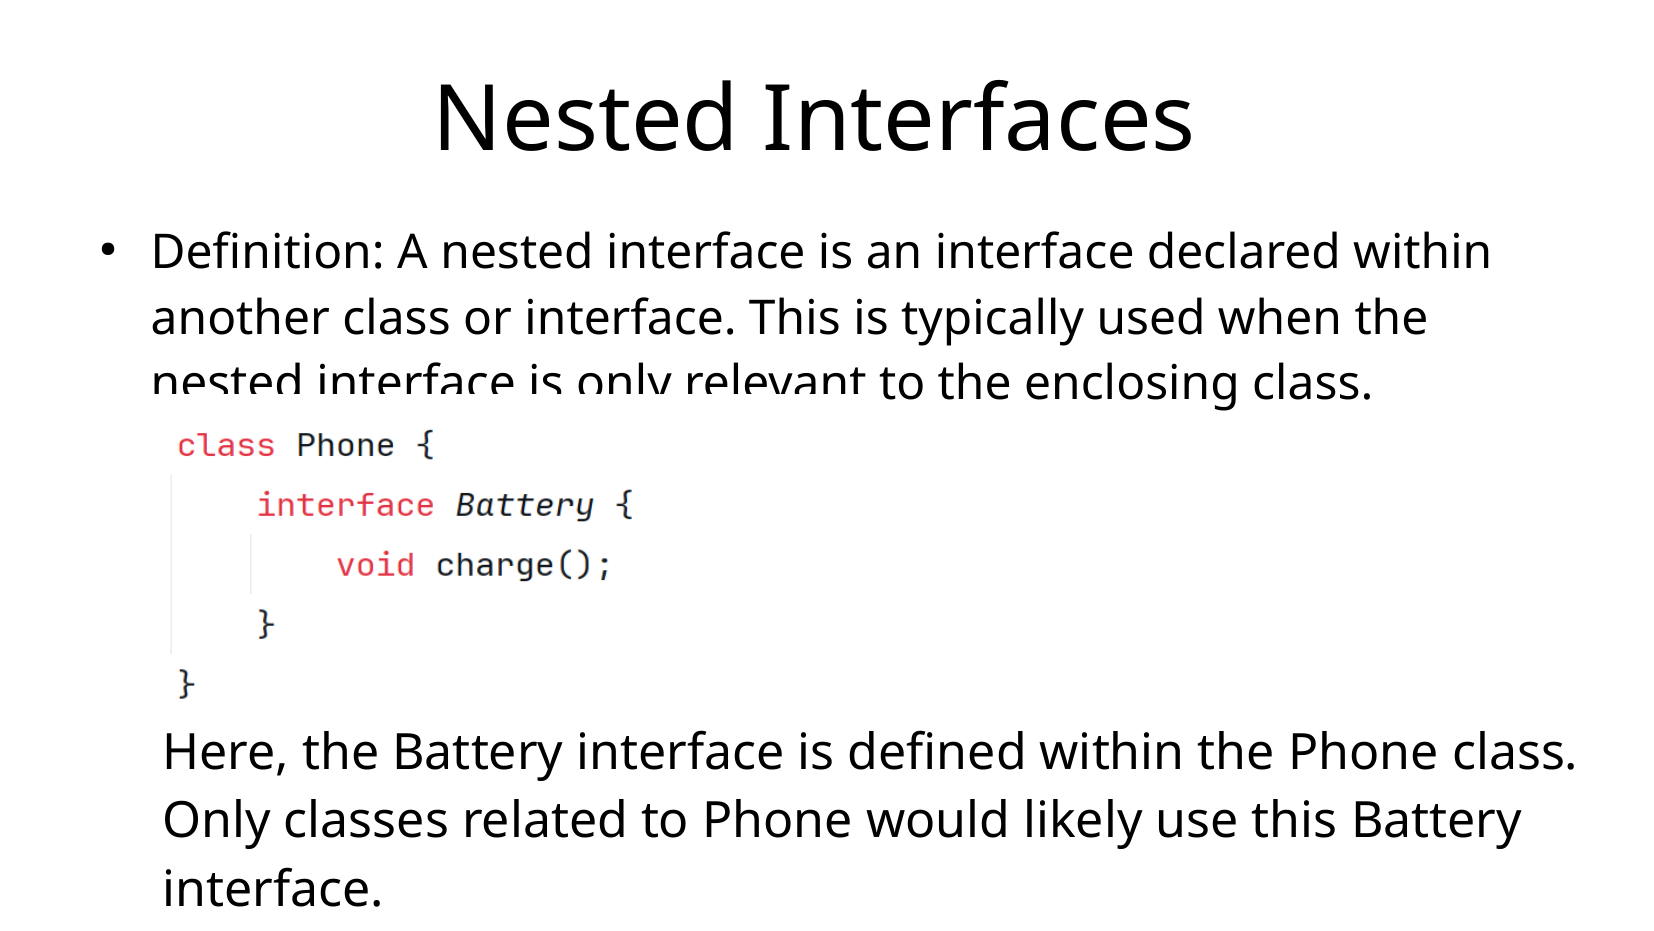

# Nested Interfaces
Definition: A nested interface is an interface declared within another class or interface. This is typically used when the nested interface is only relevant to the enclosing class.
Here, the Battery interface is defined within the Phone class. Only classes related to Phone would likely use this Battery interface.